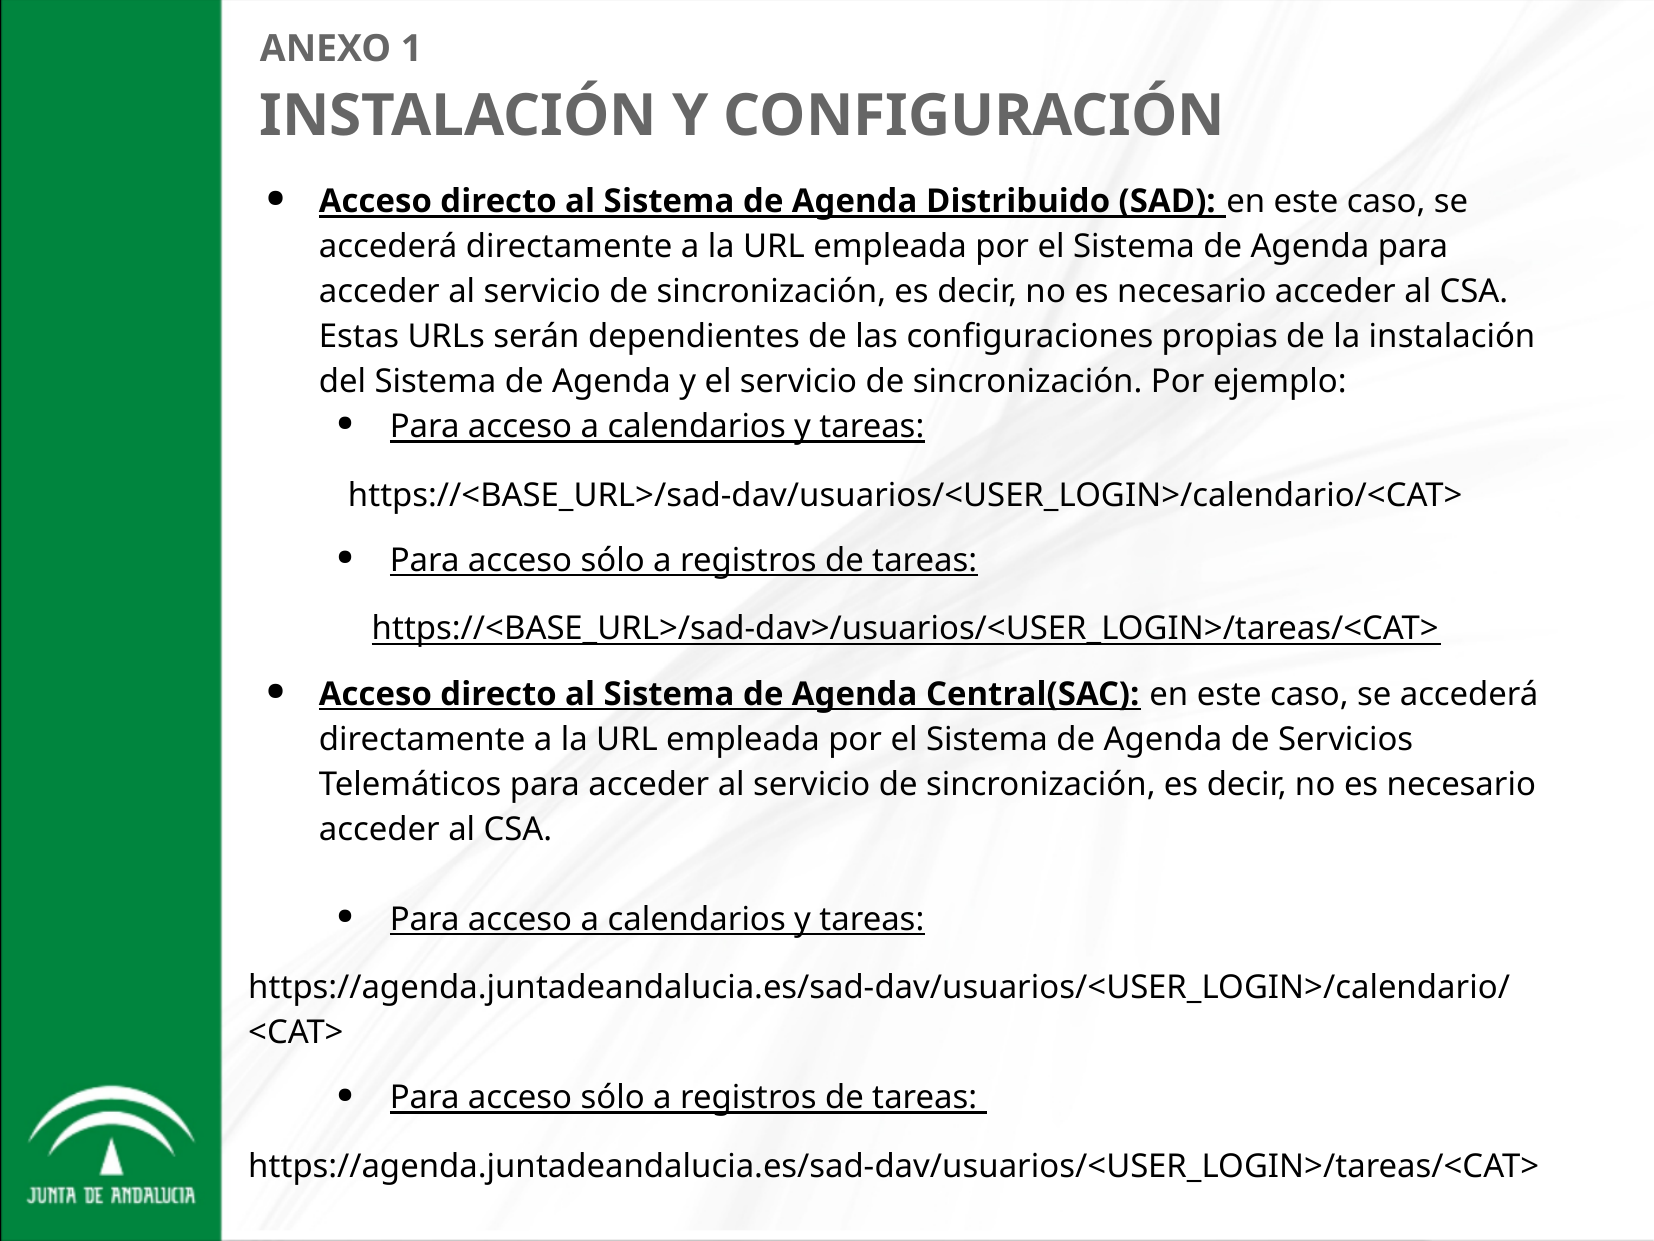

# ANEXO 1 INSTALACIÓN Y CONFIGURACIÓN
Acceso directo al Sistema de Agenda Distribuido (SAD): en este caso, se accederá directamente a la URL empleada por el Sistema de Agenda para acceder al servicio de sincronización, es decir, no es necesario acceder al CSA. Estas URLs serán dependientes de las configuraciones propias de la instalación del Sistema de Agenda y el servicio de sincronización. Por ejemplo:
Para acceso a calendarios y tareas:
https://<BASE_URL>/sad-dav/usuarios/<USER_LOGIN>/calendario/<CAT>
Para acceso sólo a registros de tareas:
https://<BASE_URL>/sad-dav>/usuarios/<USER_LOGIN>/tareas/<CAT>
Acceso directo al Sistema de Agenda Central(SAC): en este caso, se accederá directamente a la URL empleada por el Sistema de Agenda de Servicios Telemáticos para acceder al servicio de sincronización, es decir, no es necesario acceder al CSA.
Para acceso a calendarios y tareas:
https://agenda.juntadeandalucia.es/sad-dav/usuarios/<USER_LOGIN>/calendario/<CAT>
Para acceso sólo a registros de tareas:
https://agenda.juntadeandalucia.es/sad-dav/usuarios/<USER_LOGIN>/tareas/<CAT>